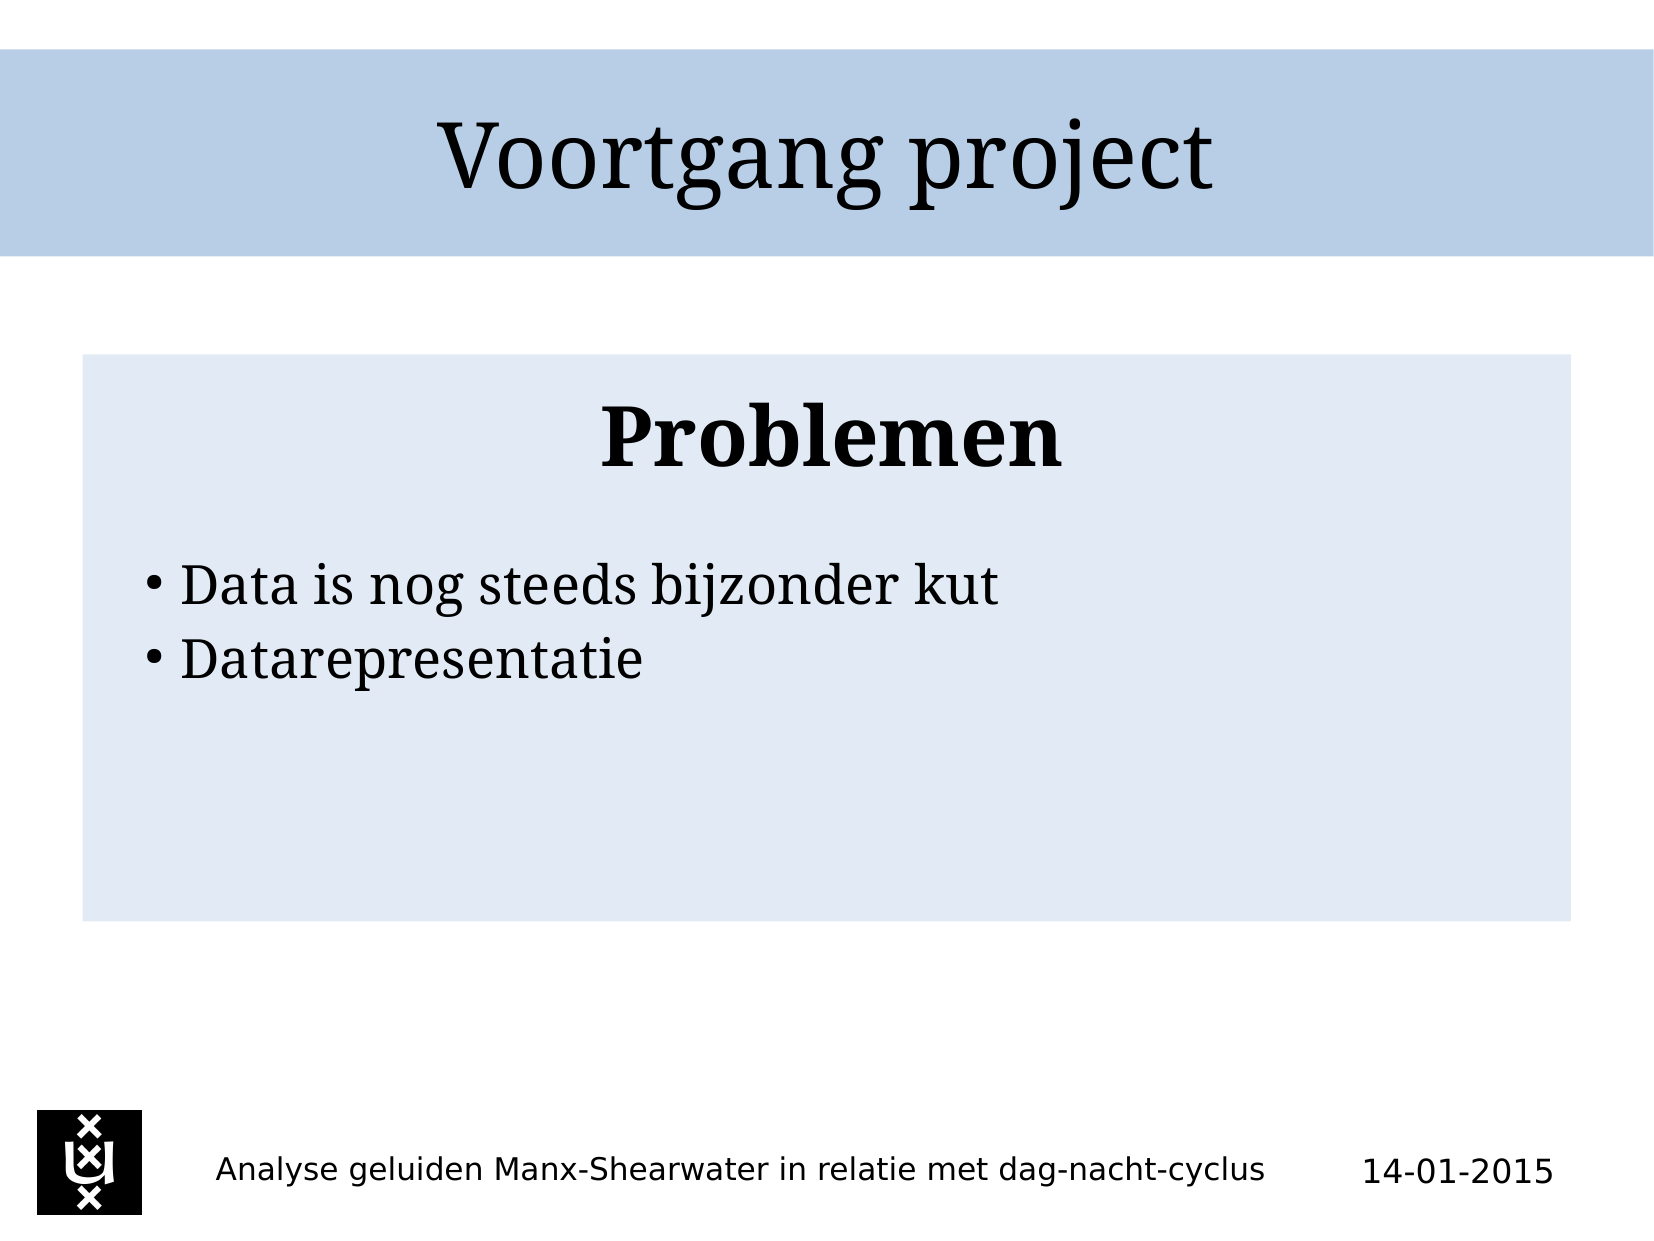

# Voortgang project
			 		 Problemen
Data is nog steeds bijzonder kut
Datarepresentatie
Analyse geluiden Manx-Shearwater in relatie met dag-nacht-cyclus
14-01-2015